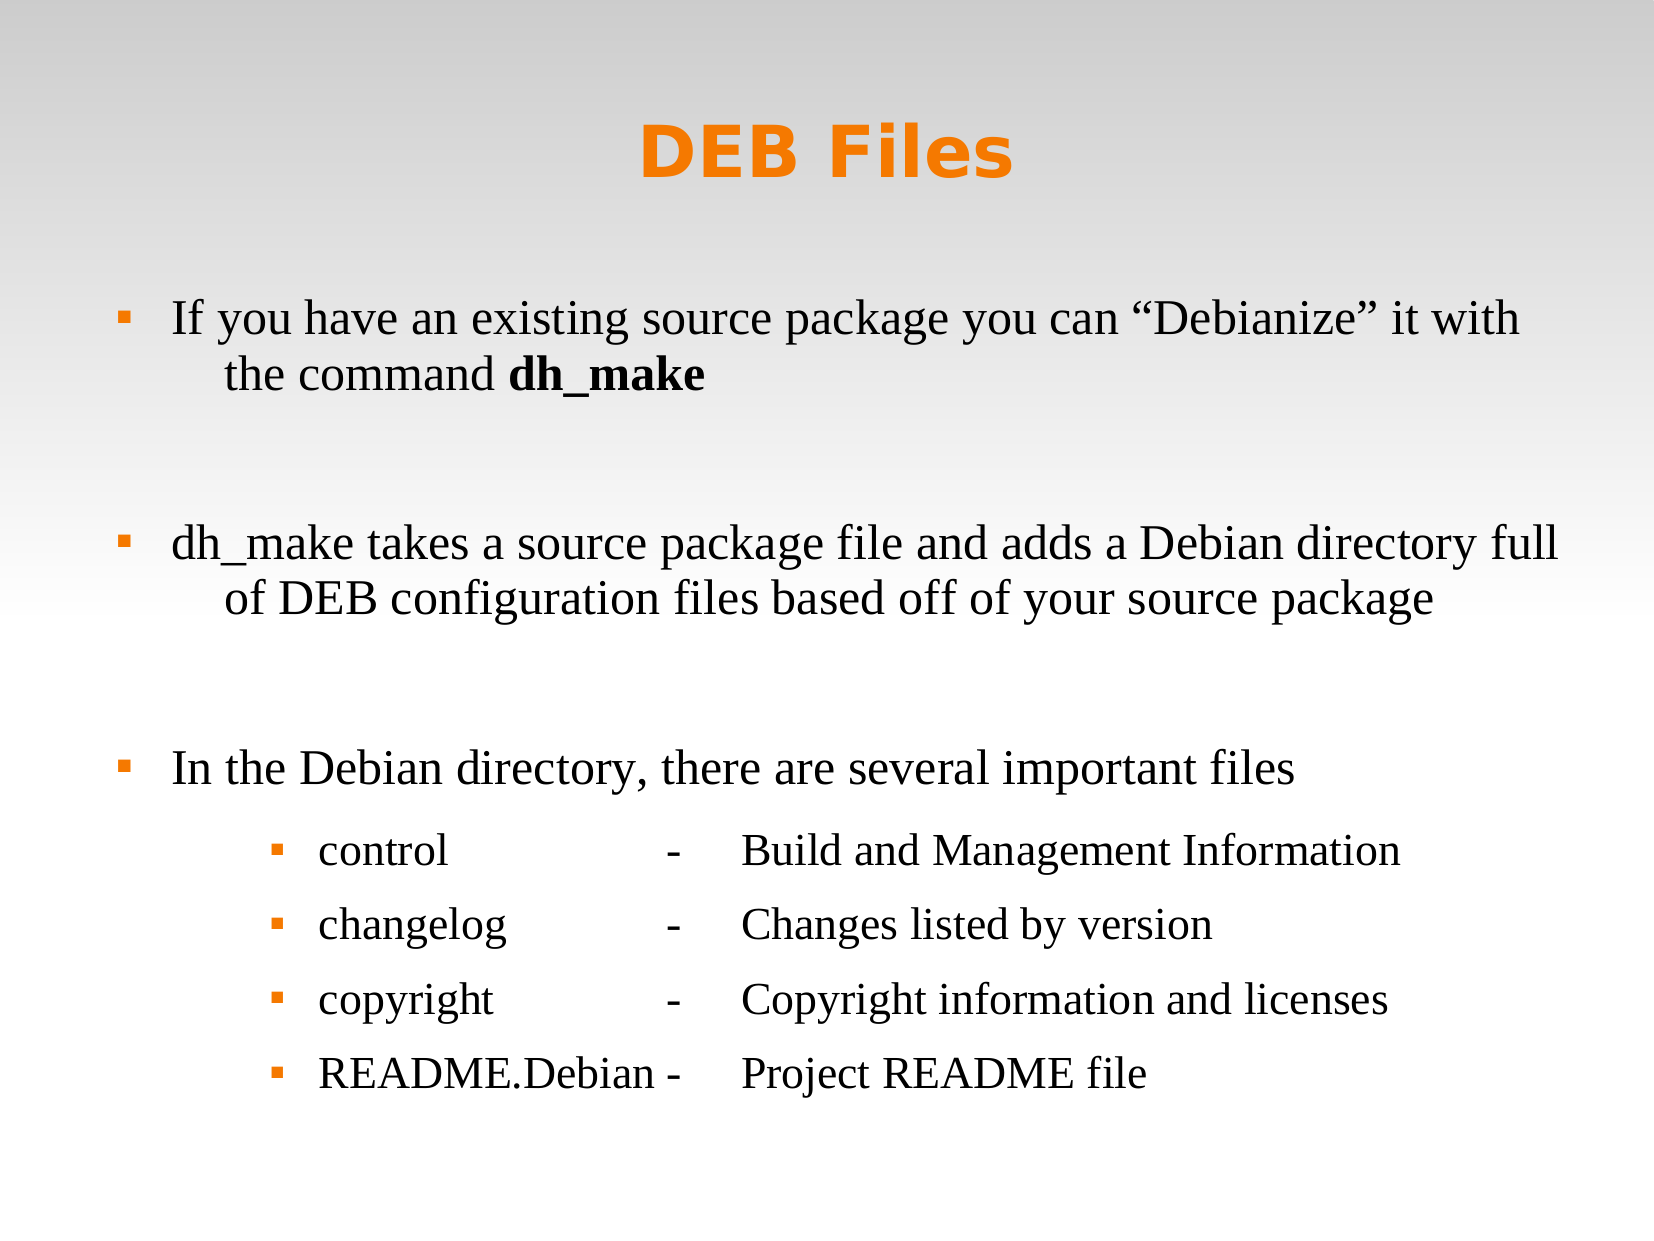

# DEB Files
If you have an existing source package you can “Debianize” it with the command dh_make
dh_make takes a source package file and adds a Debian directory full of DEB configuration files based off of your source package
In the Debian directory, there are several important files
control			-	Build and Management Information
changelog			-	Changes listed by version
copyright			-	Copyright information and licenses
README.Debian	-	Project README file